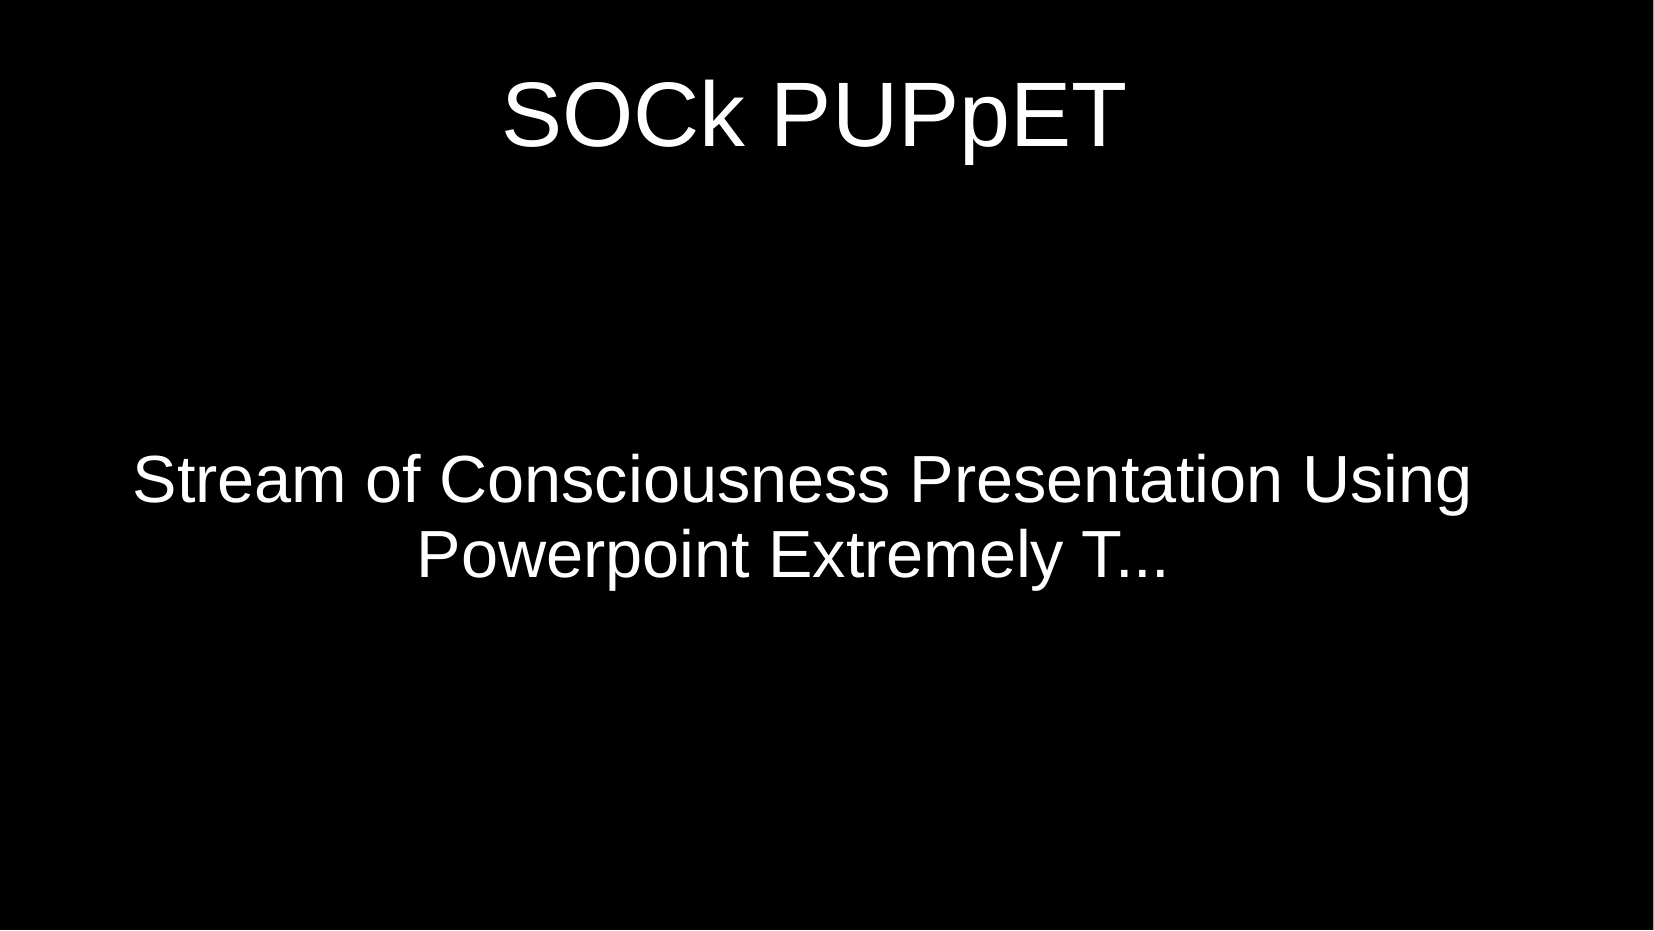

# SOCk PUPpET
Stream of Consciousness Presentation Using Powerpoint Extremely T...